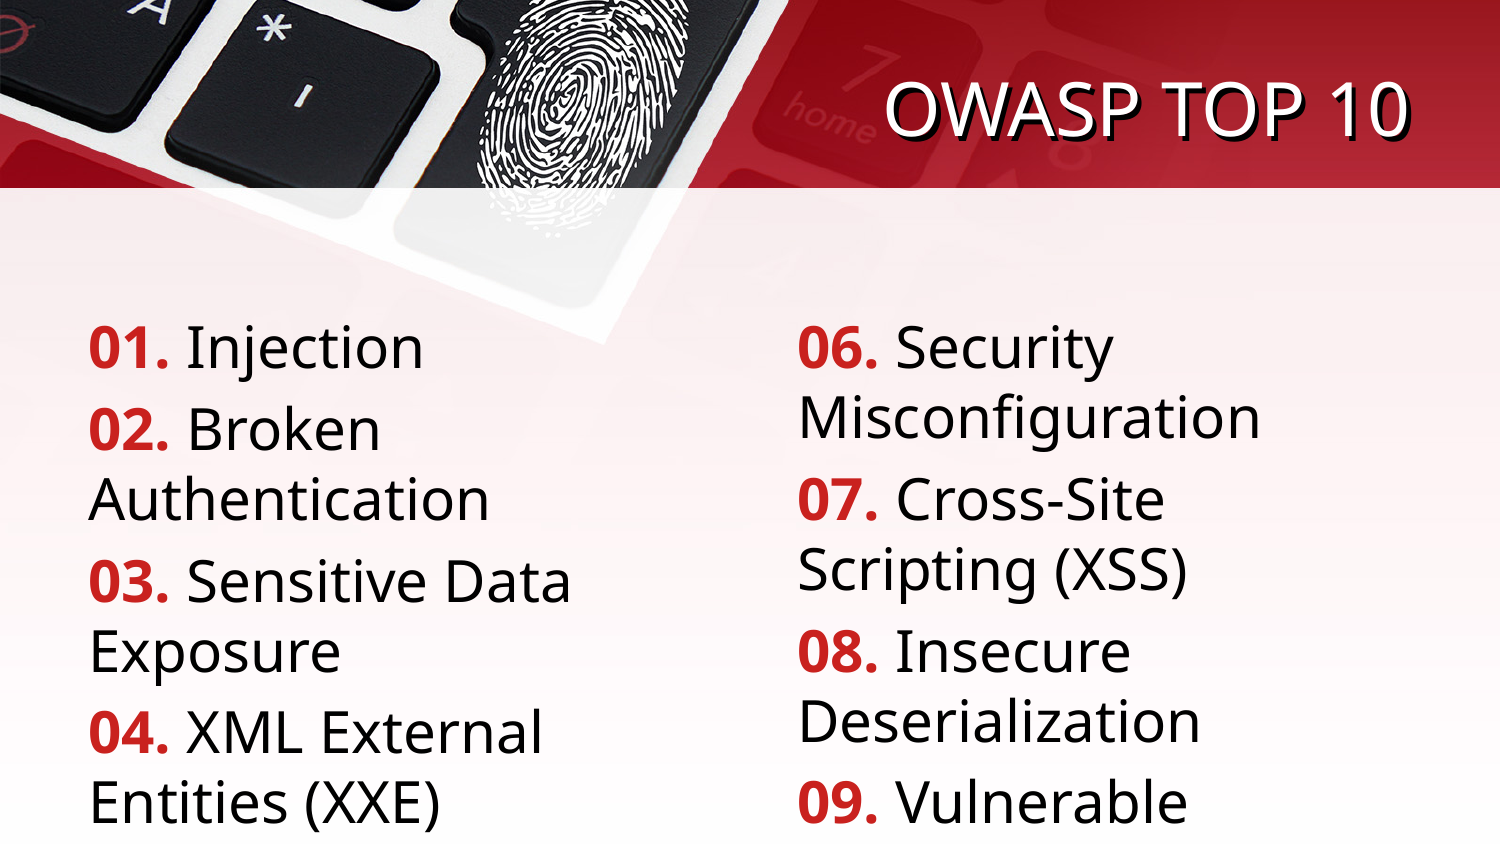

# OWASP TOP 10
01. Injection
02. Broken Authentication
03. Sensitive Data Exposure
04. XML External Entities (XXE)
05. Broken Access Control
06. Security Misconfiguration
07. Cross-Site Scripting (XSS)
08. Insecure Deserialization
09. Vulnerable Components
10. Insufficient Logging